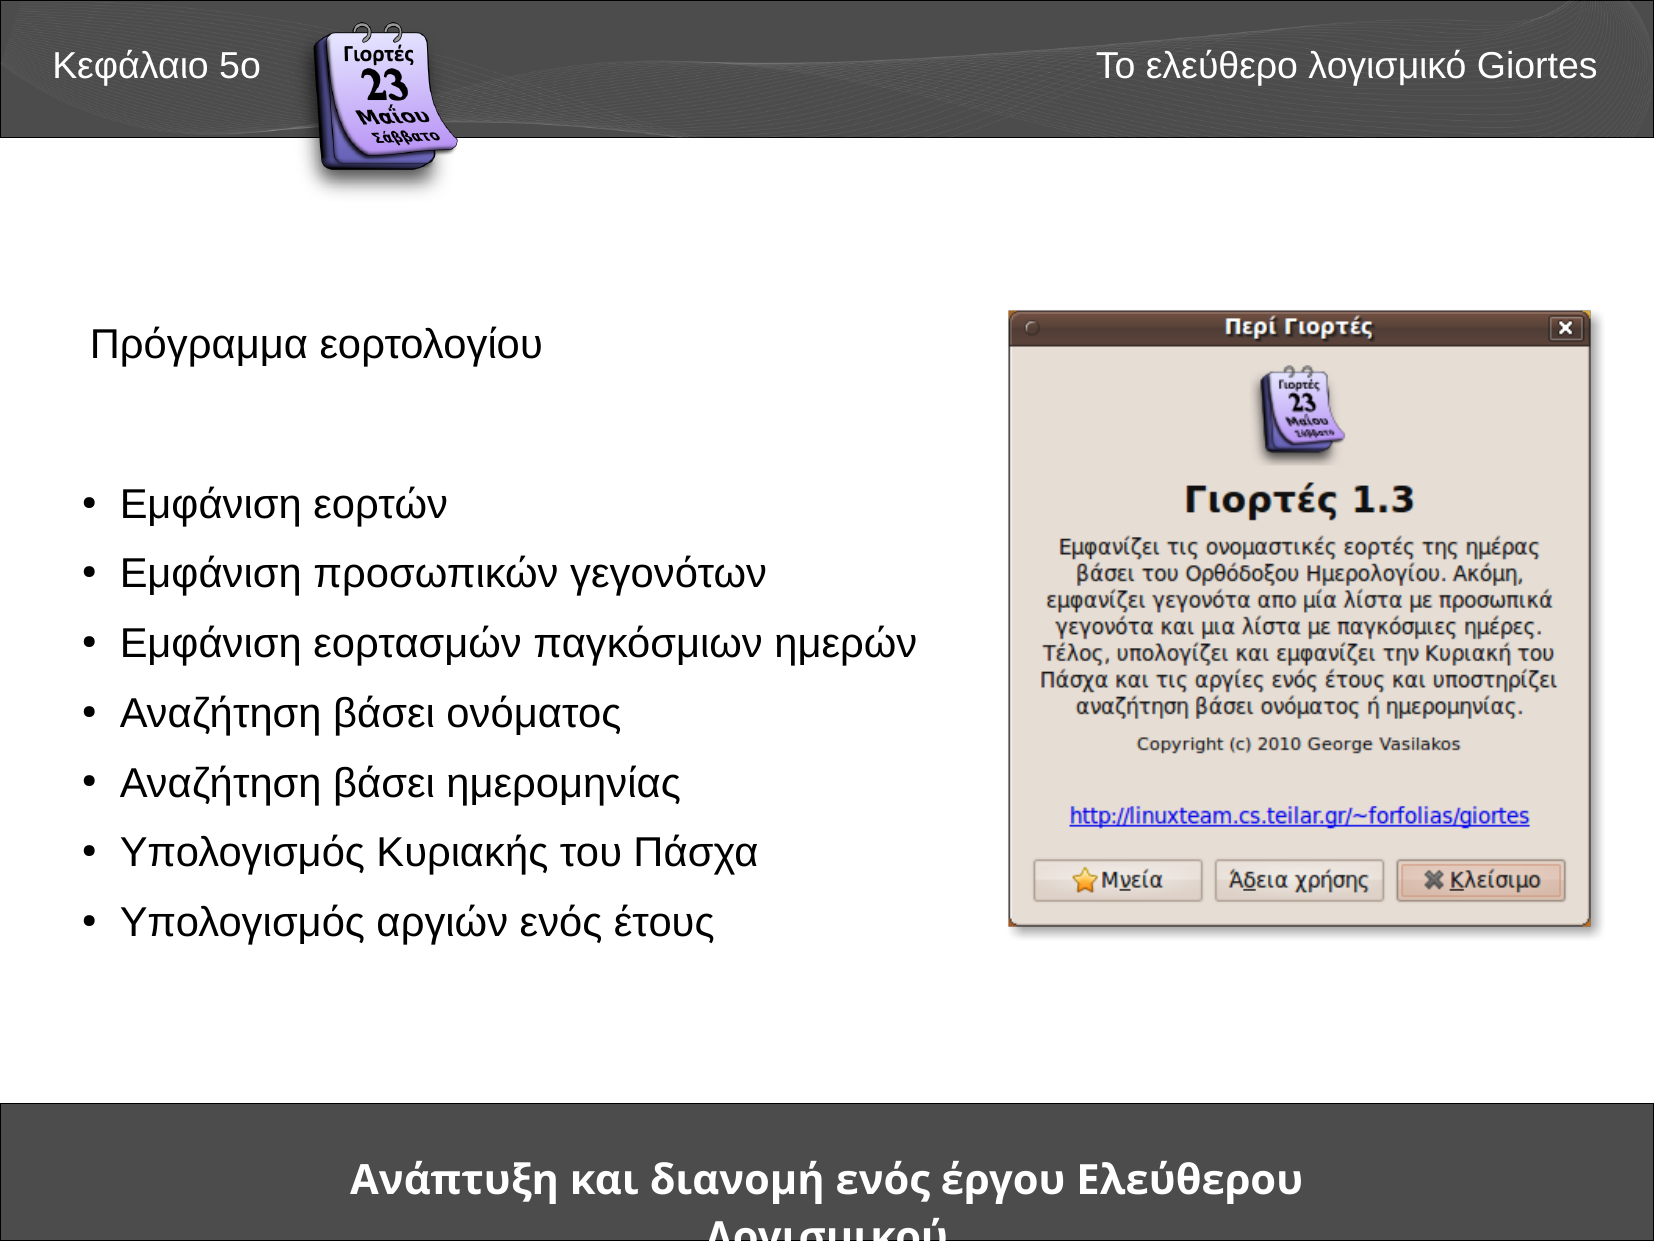

Κεφάλαιο 5ο
Το ελεύθερο λογισμικό Giortes
Πρόγραμμα εορτολογίου
 Εμφάνιση εορτών
 Εμφάνιση προσωπικών γεγονότων
 Εμφάνιση εορτασμών παγκόσμιων ημερών
 Αναζήτηση βάσει ονόματος
 Αναζήτηση βάσει ημερομηνίας
 Υπολογισμός Κυριακής του Πάσχα
 Υπολογισμός αργιών ενός έτους
Ανάπτυξη και διανομή ενός έργου Ελεύθερου Λογισμικού